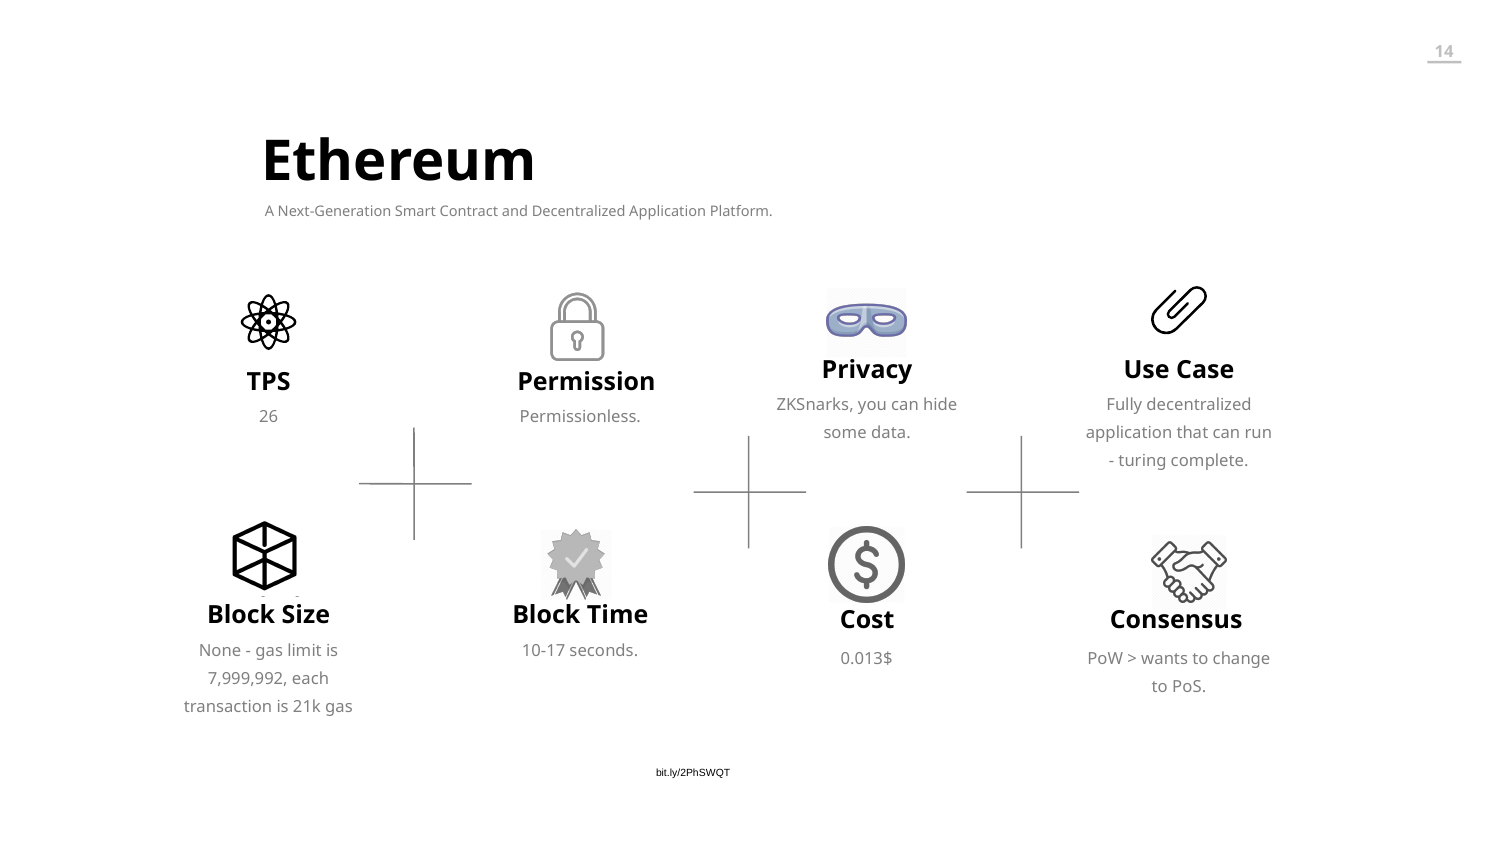

Ethereum
A Next-Generation Smart Contract and Decentralized Application Platform.
Privacy
Use Case
ZKSnarks, you can hide some data.
Fully decentralized application that can run - turing complete.
Cost
Consensus
0.013$
PoW > wants to change to PoS.
TPS
Permission
26
Permissionless.
Block Size
Block Time
None - gas limit is 7,999,992, each transaction is 21k gas
10-17 seconds.
 bit.ly/2PhSWQT